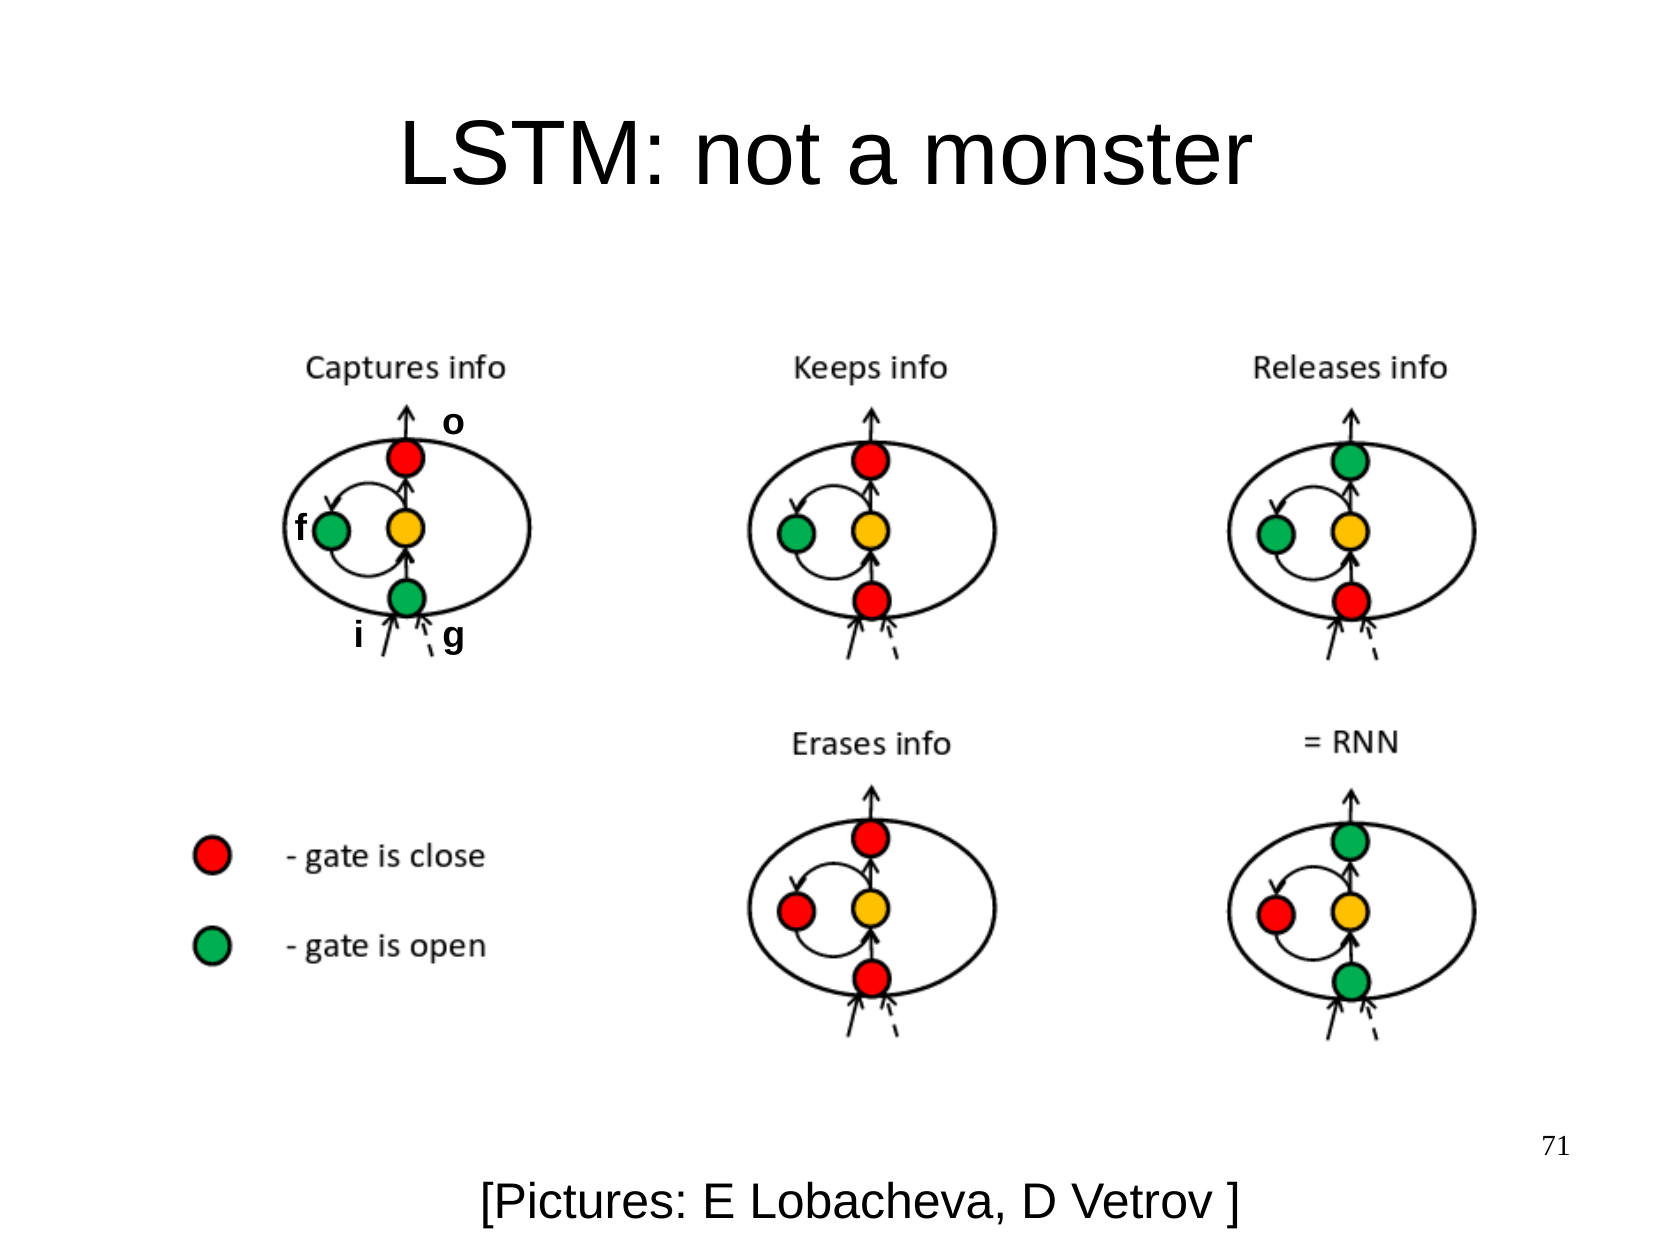

# LSTM: not a monster
o
f
i
g
71
[Pictures: E Lobacheva, D Vetrov ]